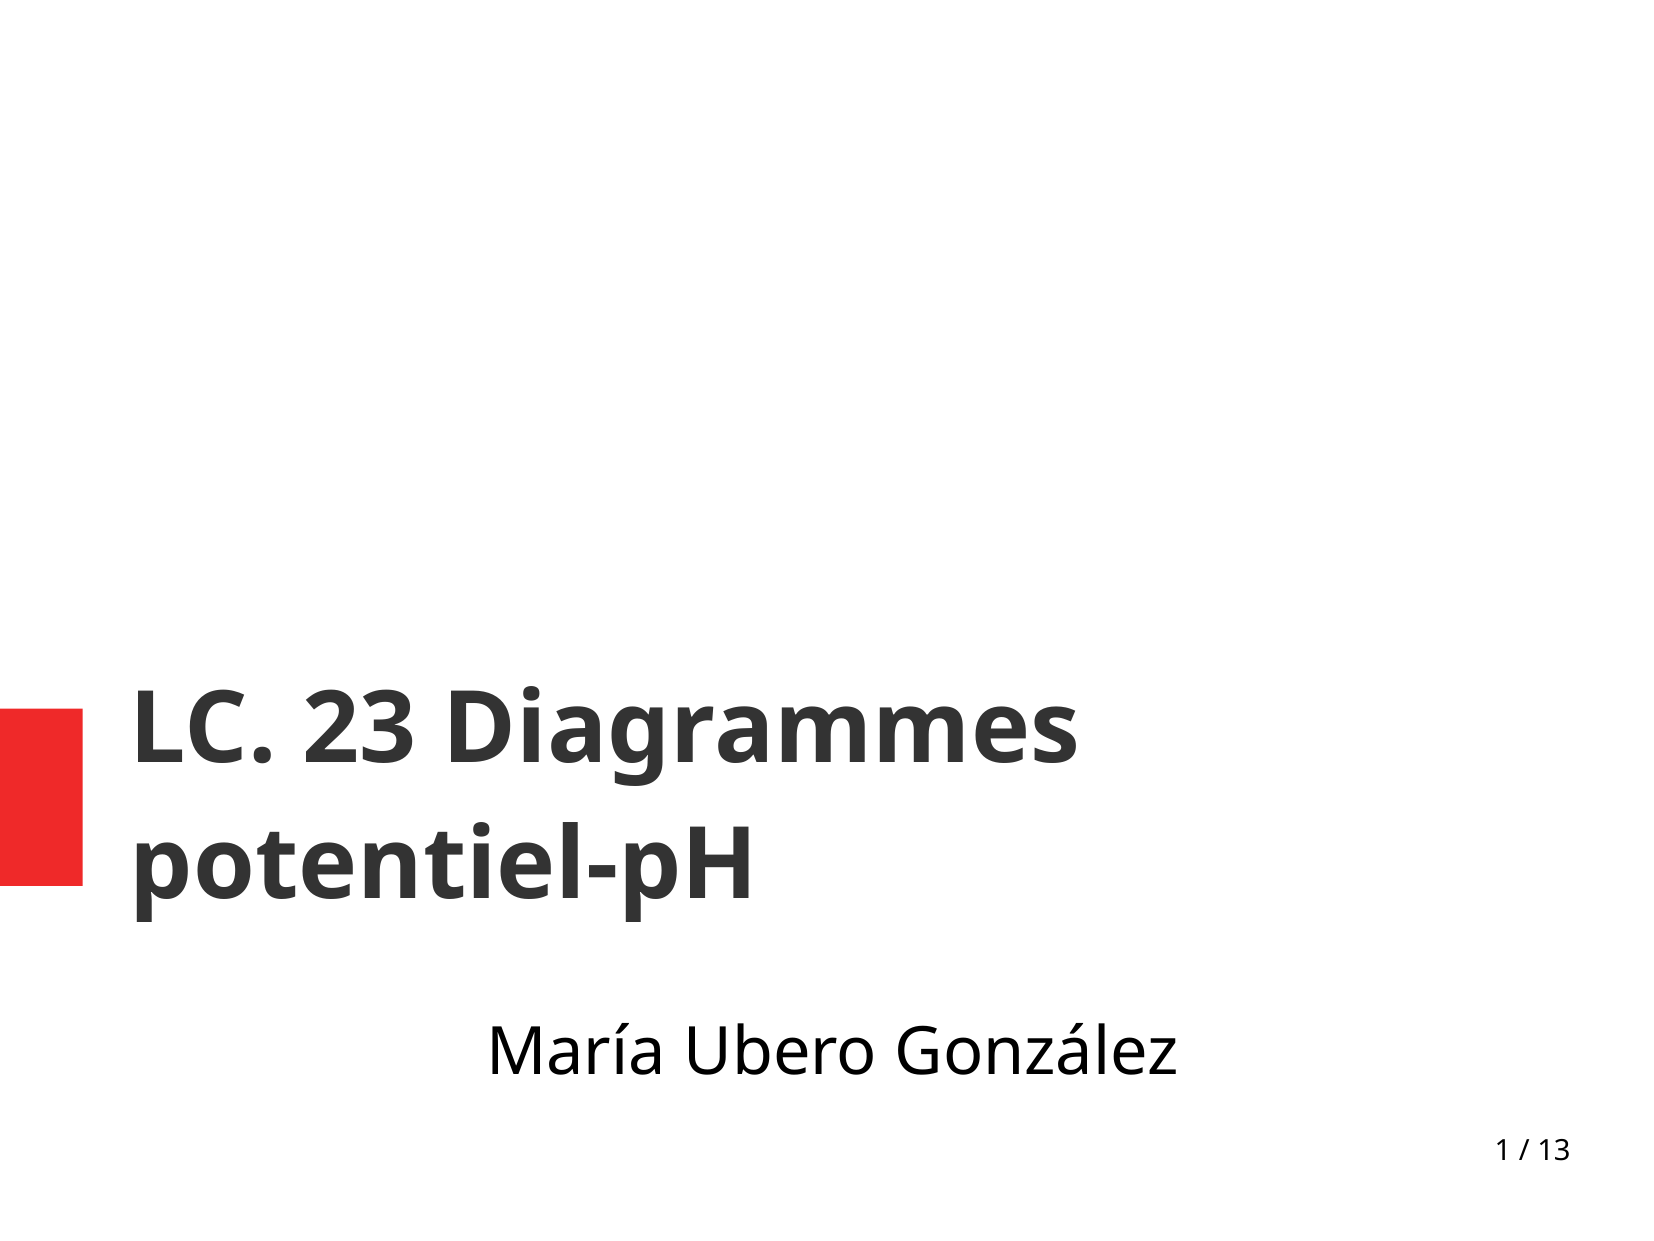

# LC. 23 Diagrammes potentiel-pH
María Ubero González
1